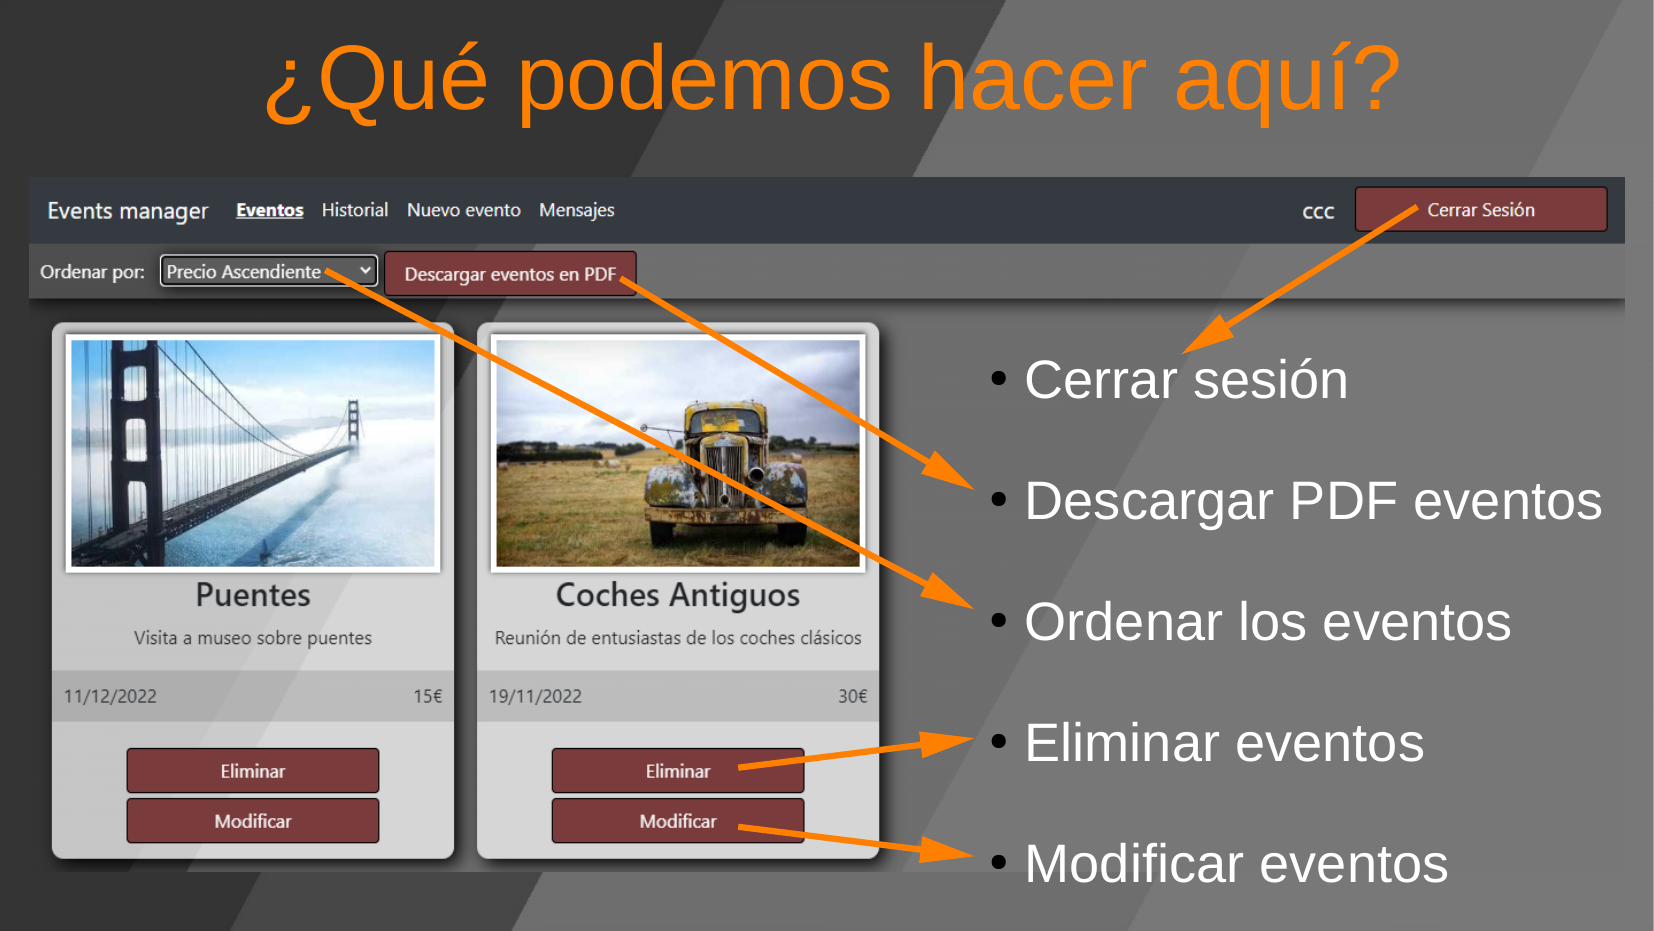

# ¿Qué podemos hacer aquí?
Cerrar sesión
Descargar PDF eventos
Ordenar los eventos
Eliminar eventos
Modificar eventos